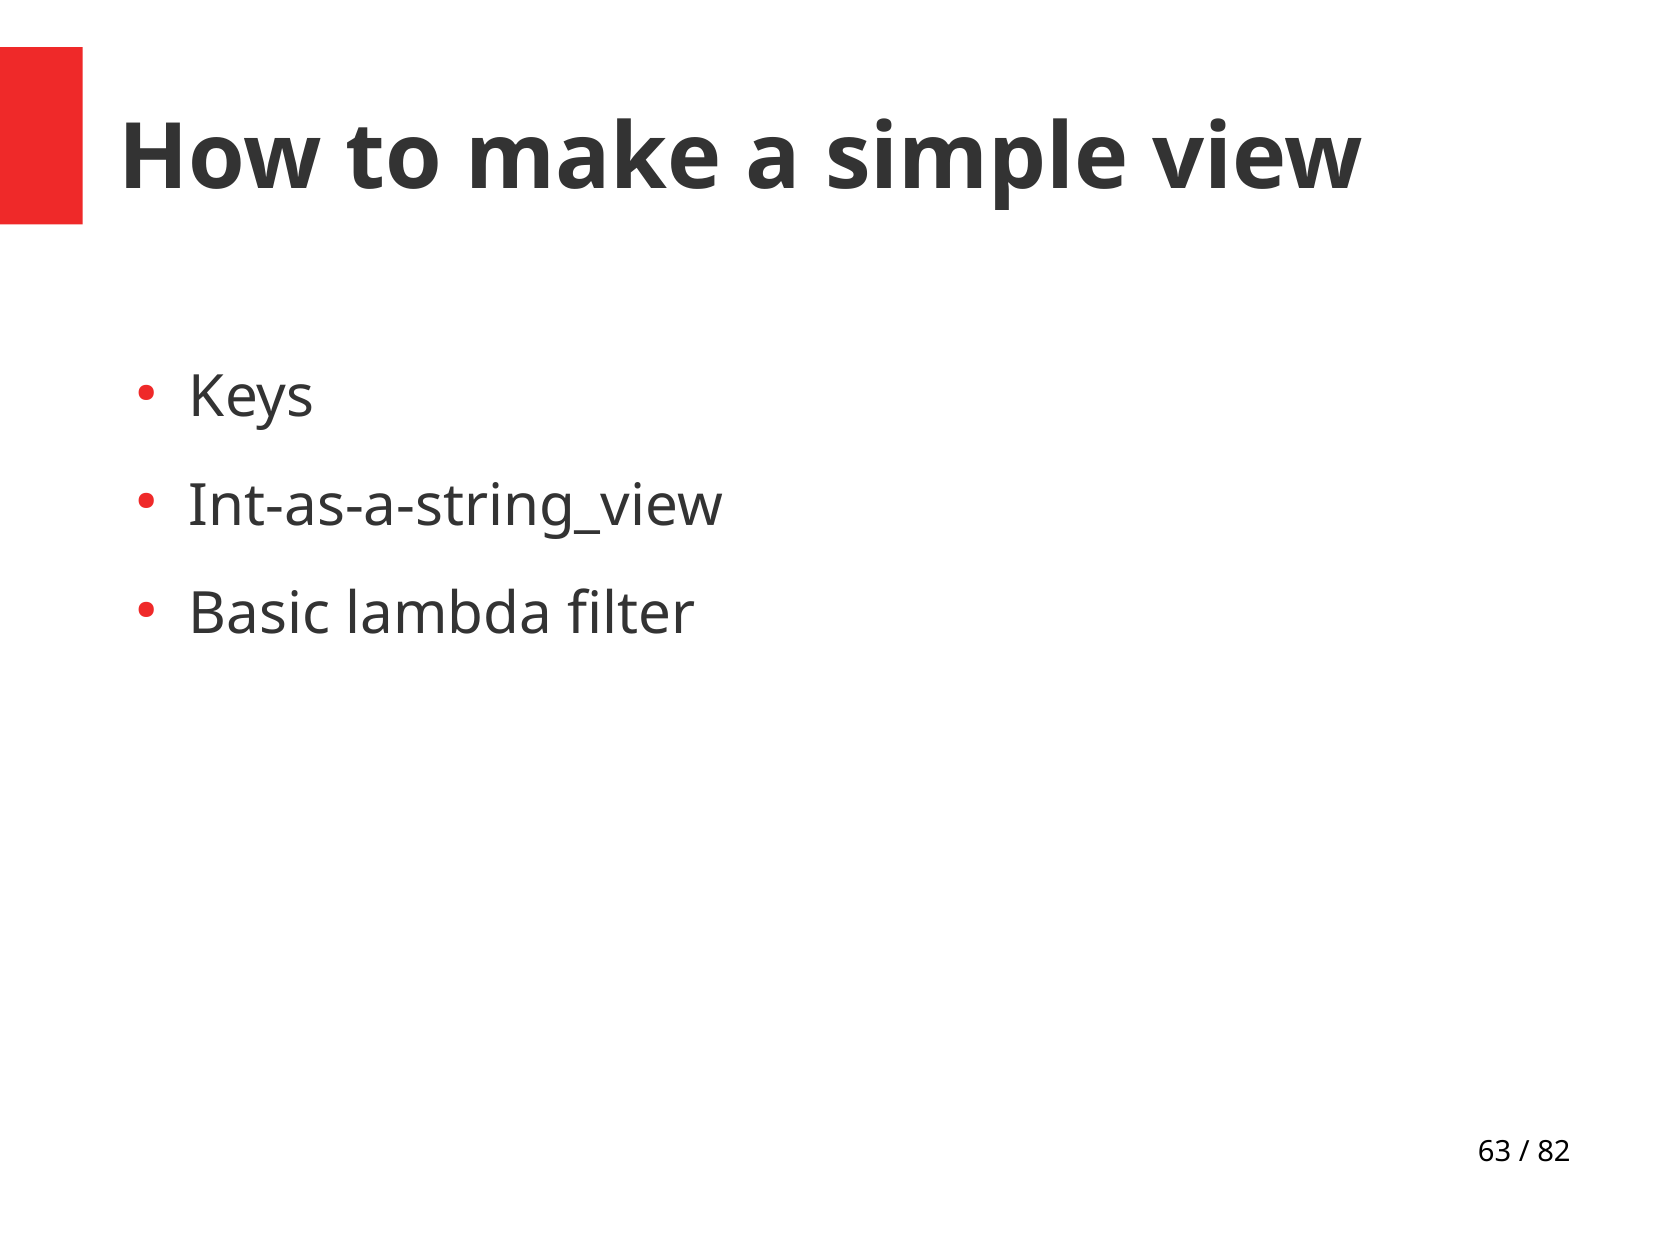

# How to make a simple view
Keys
Int-as-a-string_view
Basic lambda filter
63